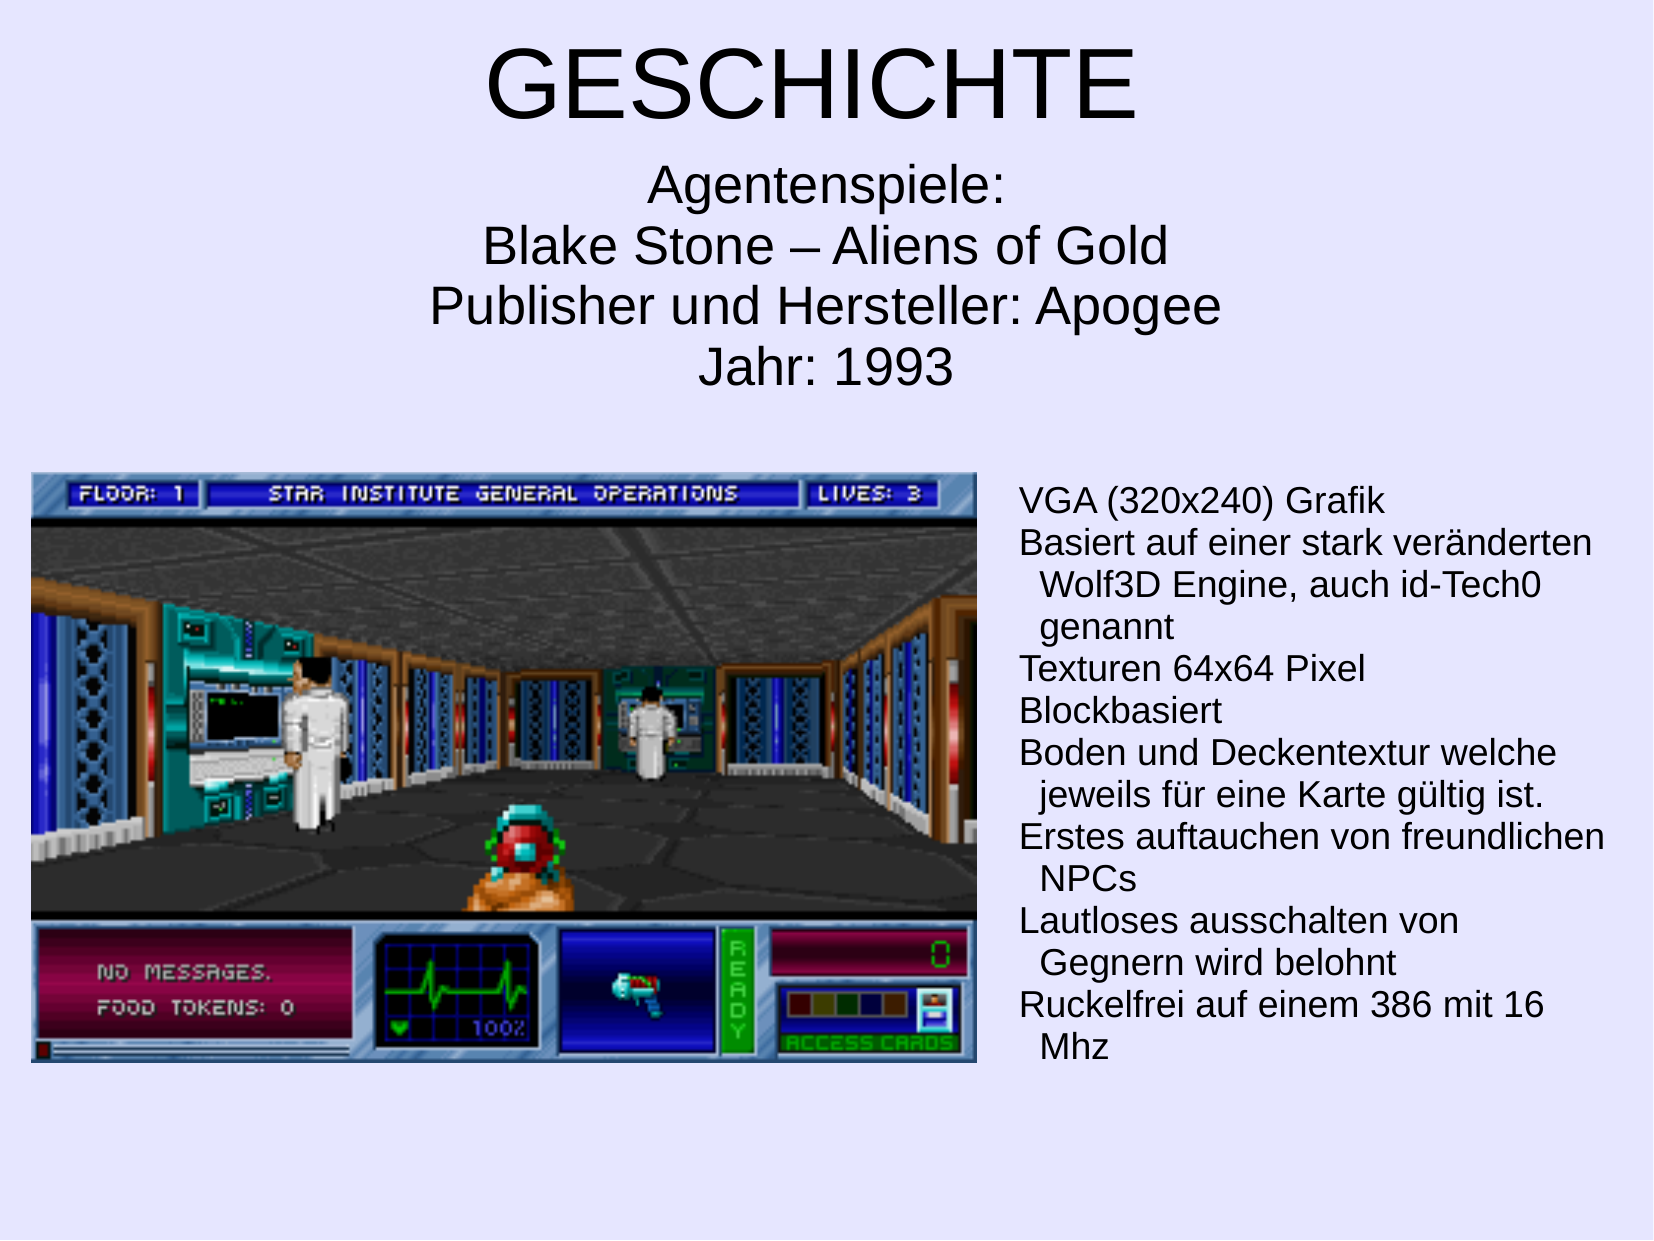

GESCHICHTE
Agentenspiele:
Blake Stone – Aliens of Gold
Publisher und Hersteller: Apogee
Jahr: 1993
VGA (320x240) Grafik
Basiert auf einer stark veränderten Wolf3D Engine, auch id-Tech0 genannt
Texturen 64x64 Pixel
Blockbasiert
Boden und Deckentextur welche jeweils für eine Karte gültig ist.
Erstes auftauchen von freundlichen NPCs
Lautloses ausschalten von Gegnern wird belohnt
Ruckelfrei auf einem 386 mit 16 Mhz